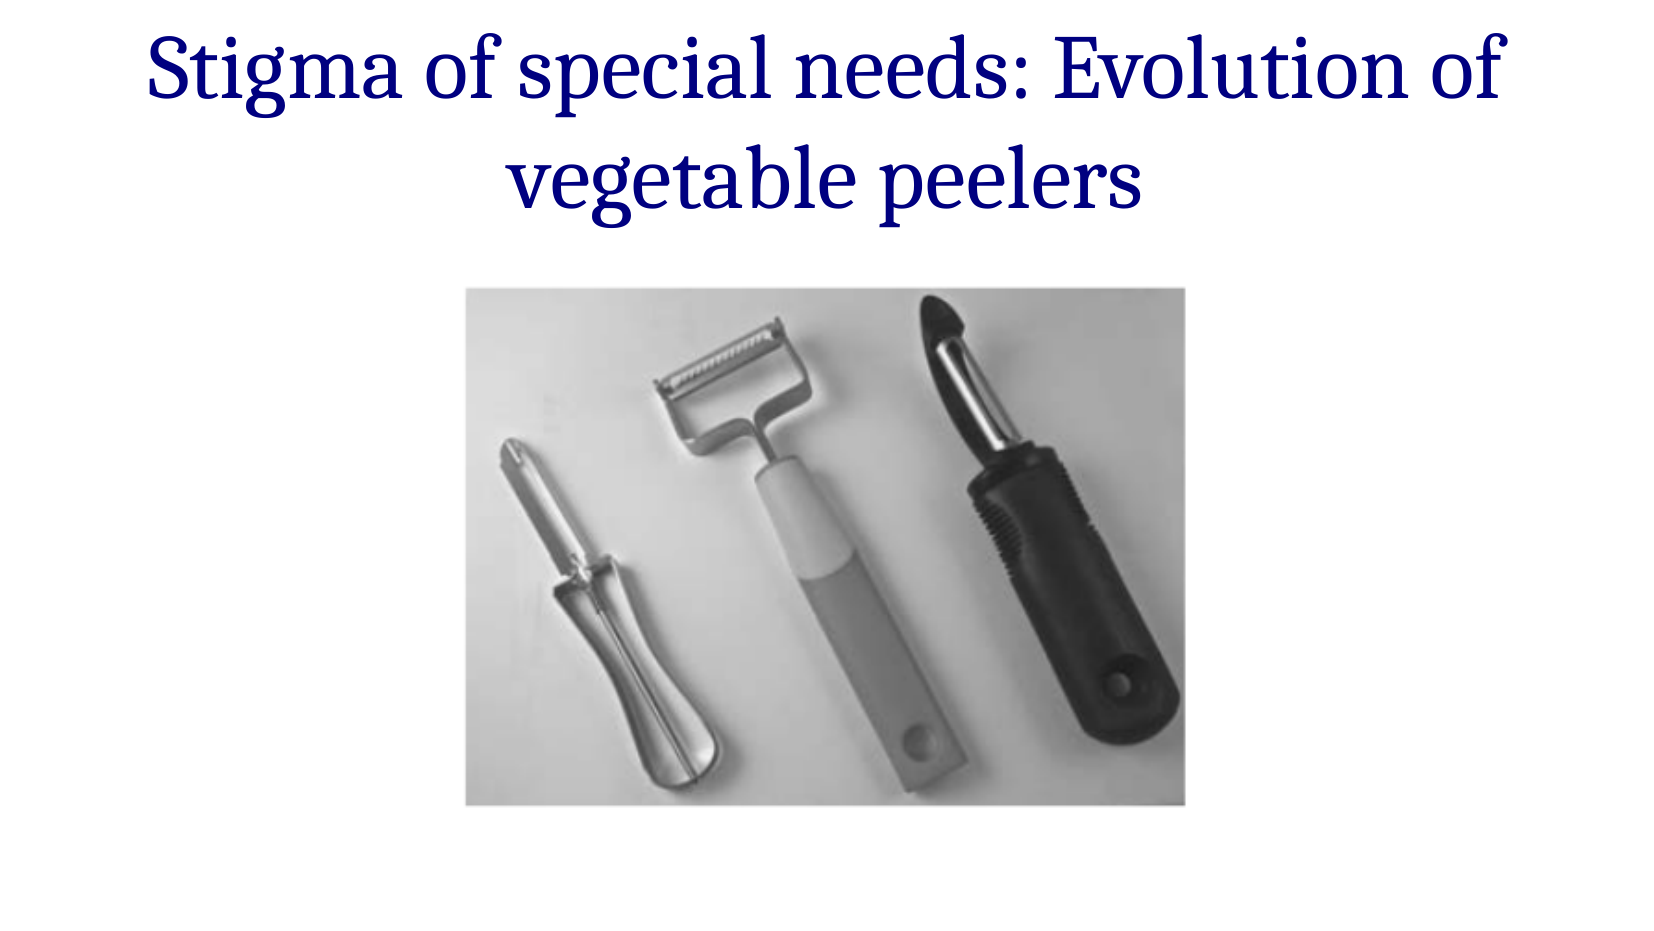

# Stigma of special needs: Evolution of vegetable peelers